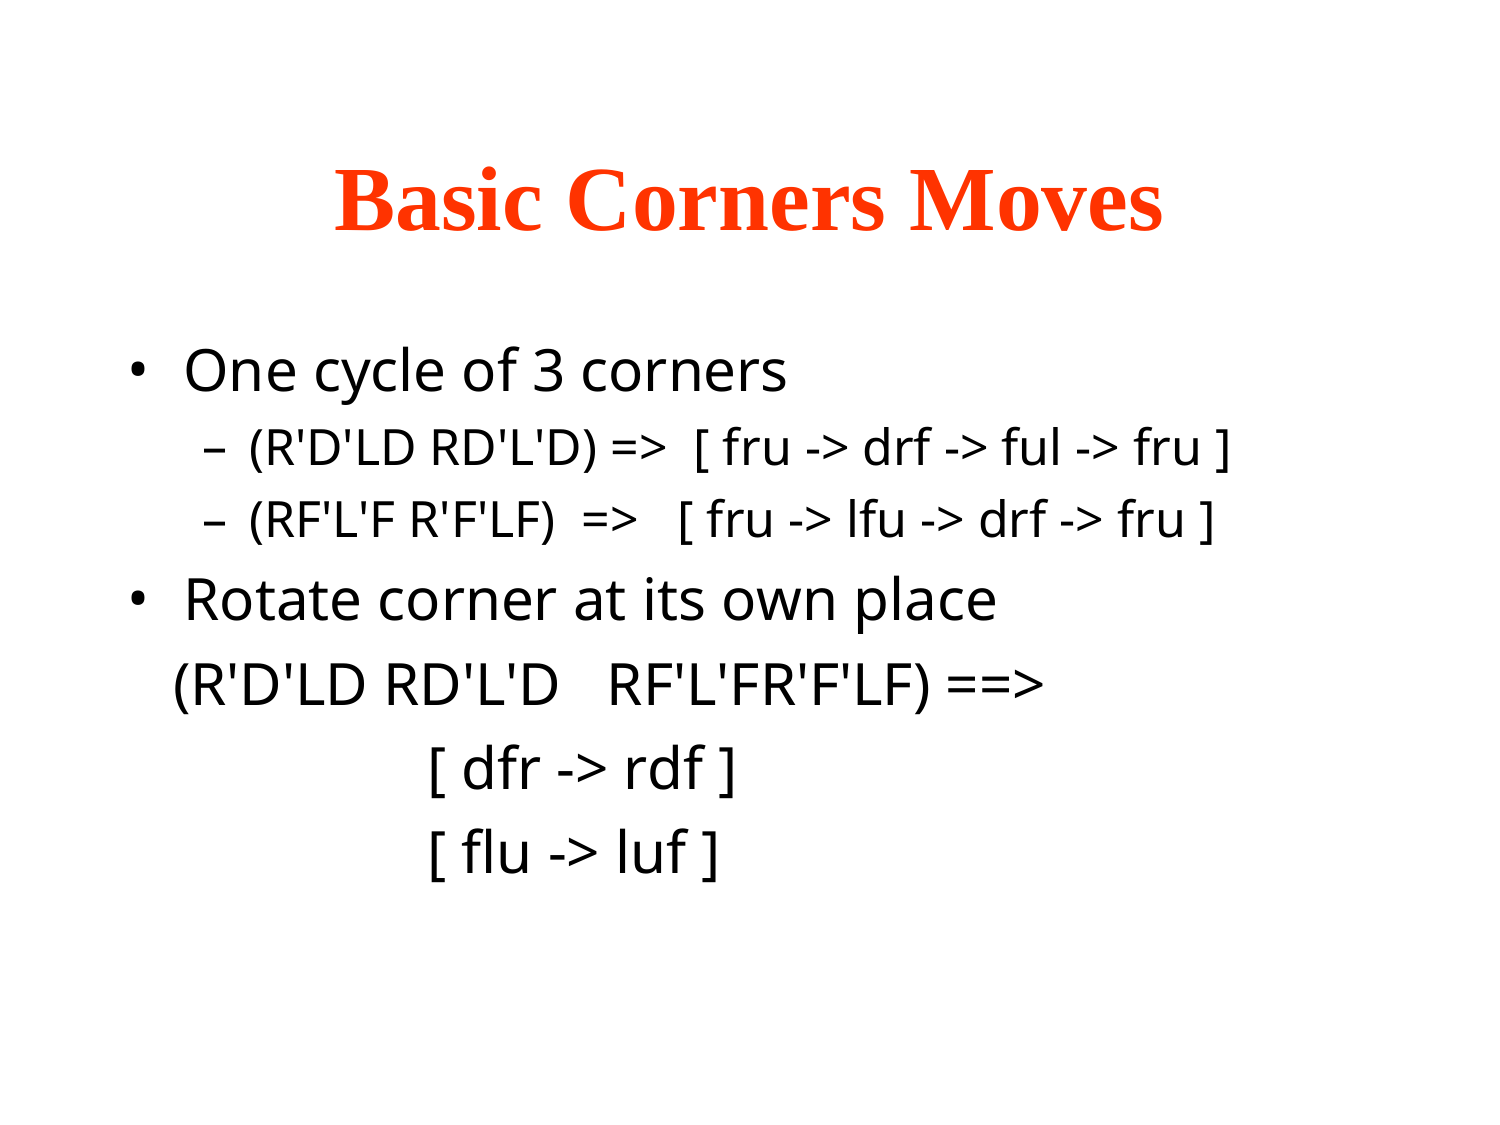

# Basic Corners Moves
One cycle of 3 corners
(R'D'LD RD'L'D) => [ fru -> drf -> ful -> fru ]
(RF'L'F R'F'LF) => [ fru -> lfu -> drf -> fru ]
Rotate corner at its own place
 (R'D'LD RD'L'D RF'L'FR'F'LF) ==>
			[ dfr -> rdf ]
			[ flu -> luf ]